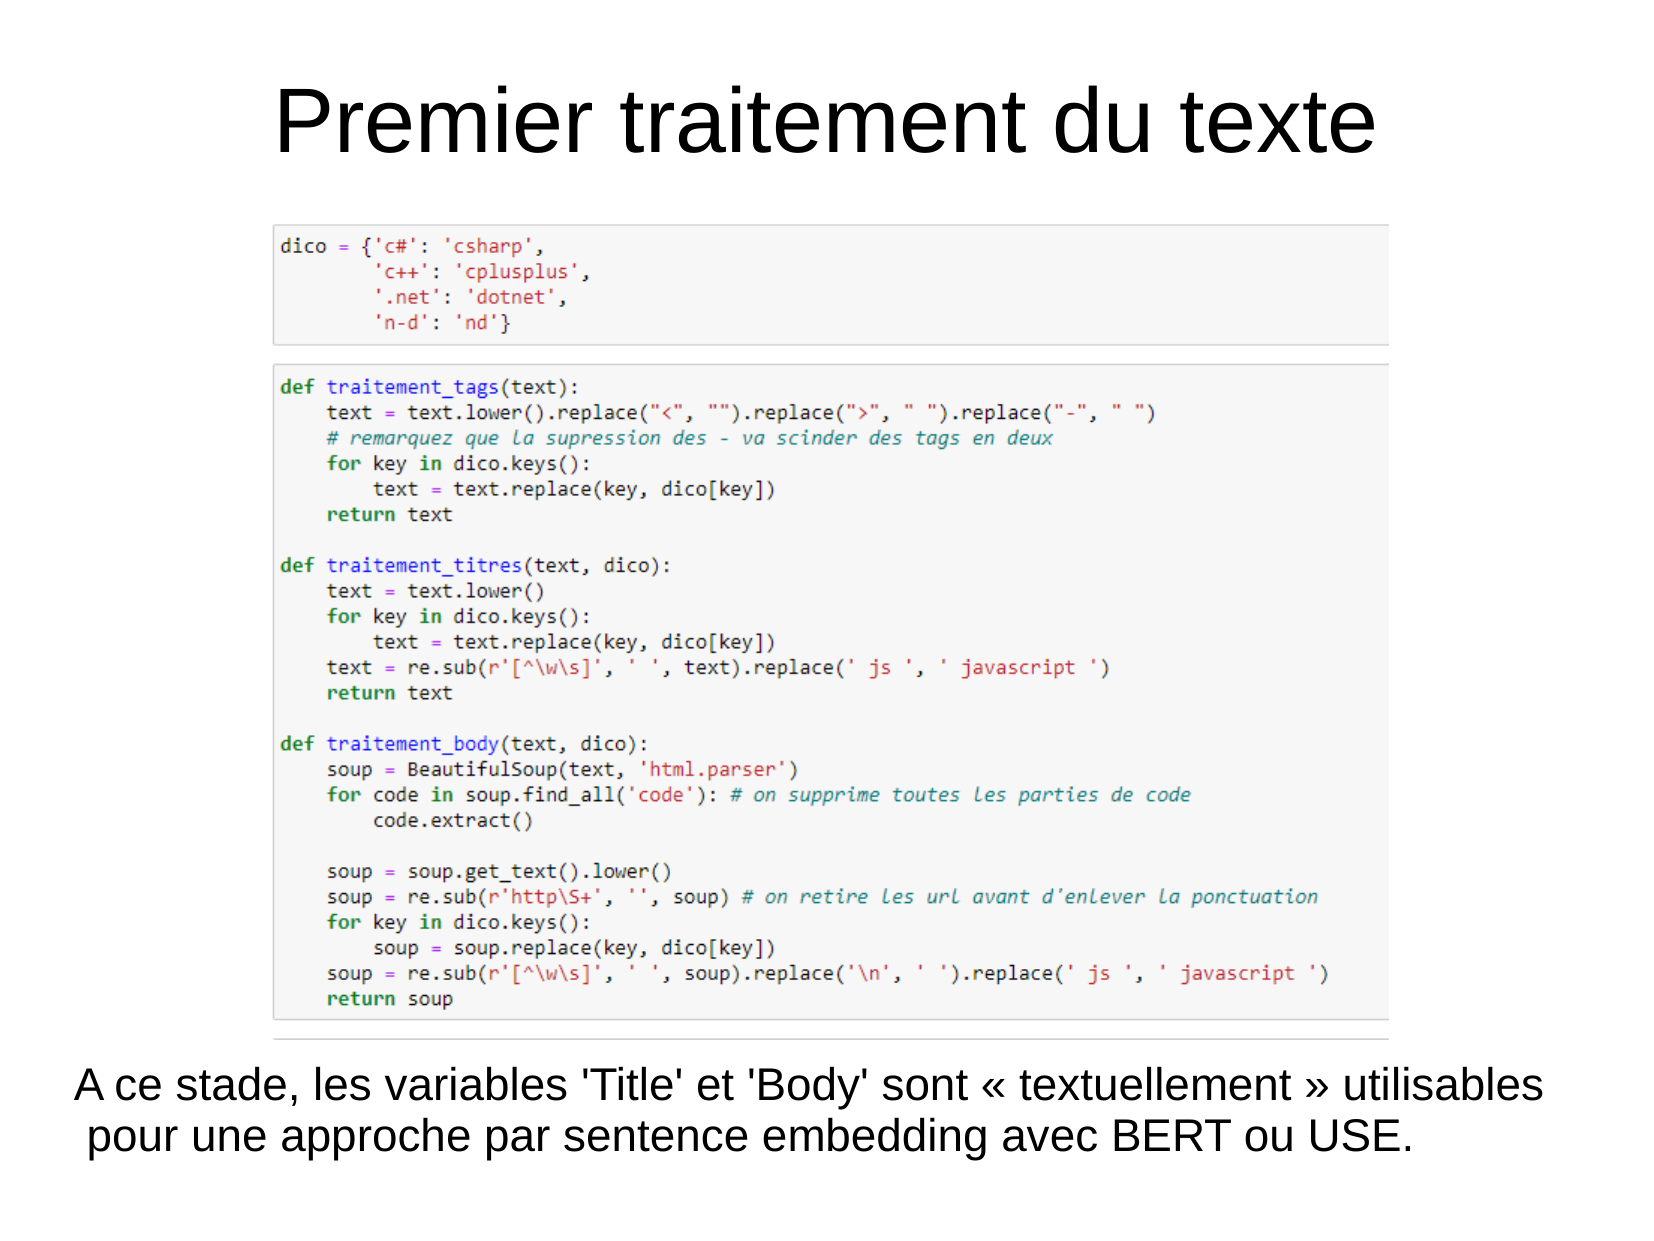

# Premier traitement du texte
A ce stade, les variables 'Title' et 'Body' sont « textuellement » utilisables
 pour une approche par sentence embedding avec BERT ou USE.